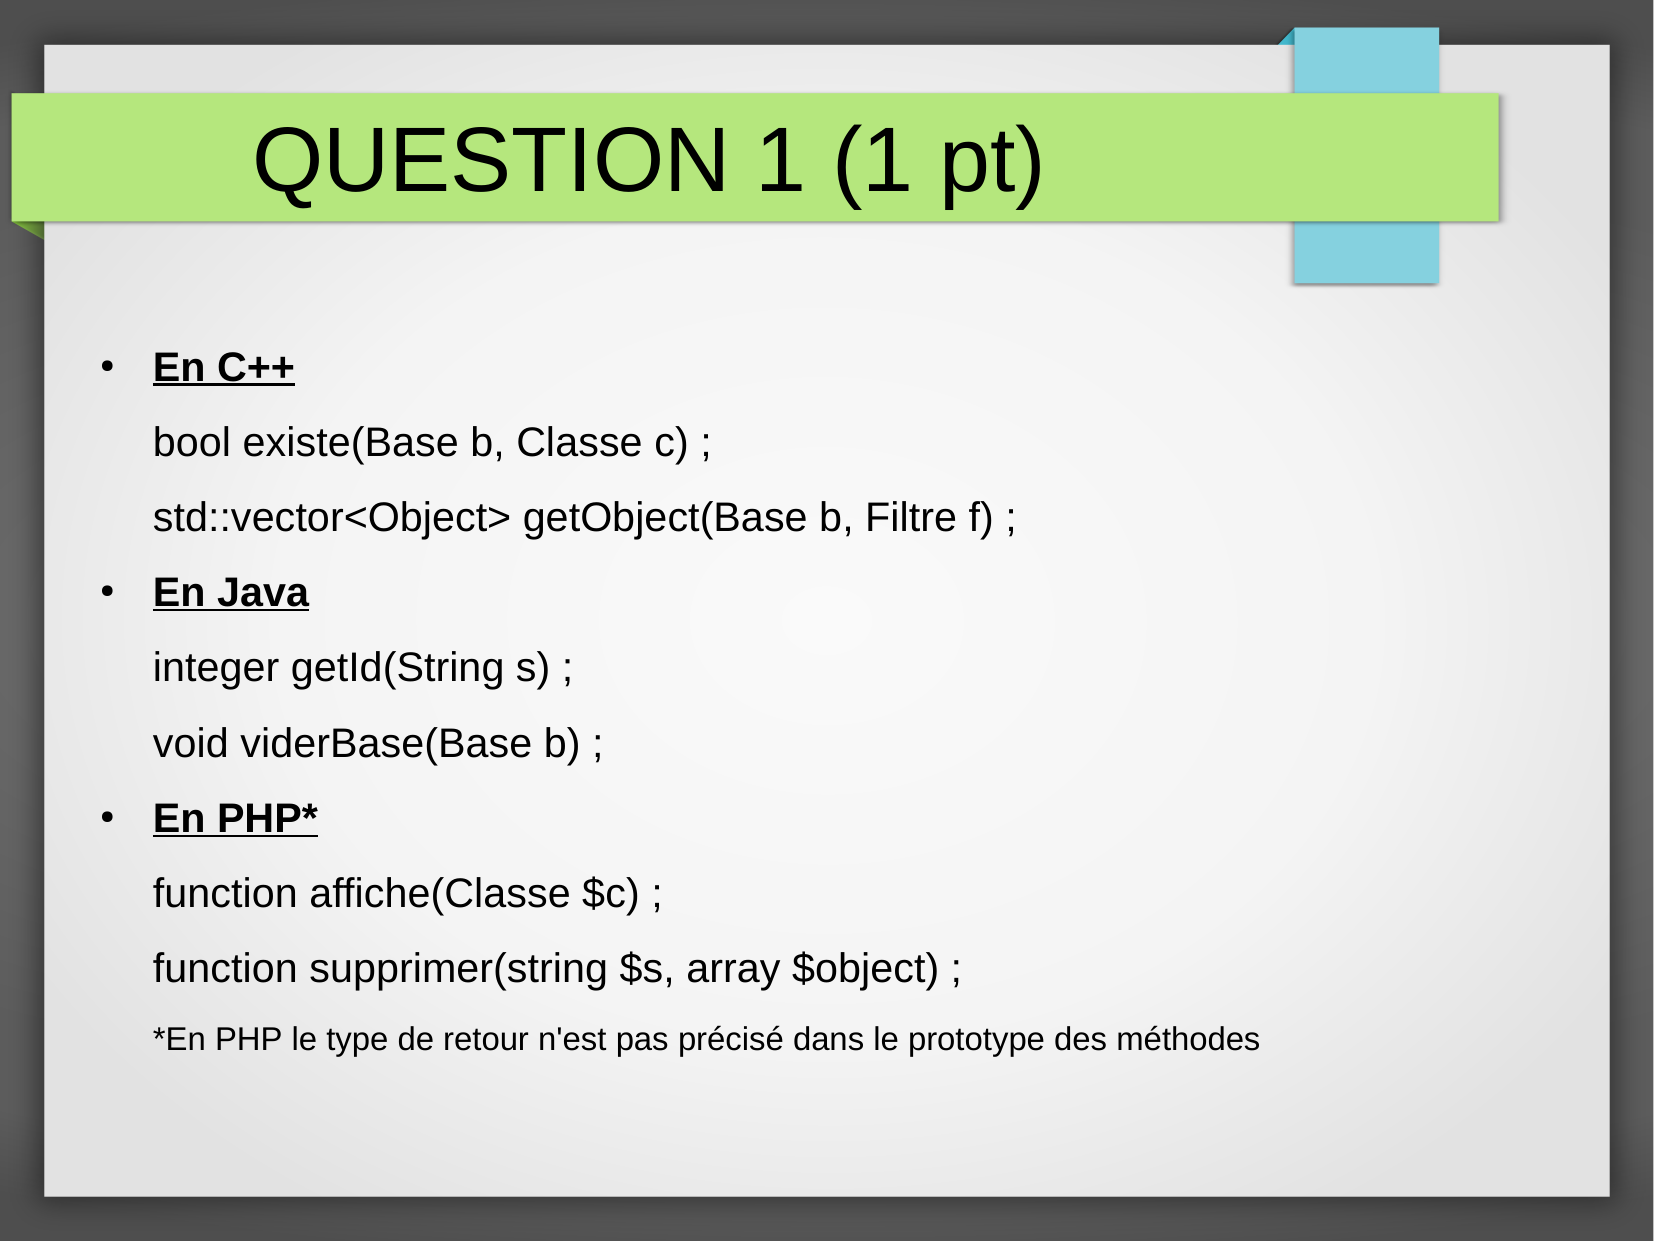

# QUESTION 1 (1 pt)
En C++
bool existe(Base b, Classe c) ;
std::vector<Object> getObject(Base b, Filtre f) ;
En Java
integer getId(String s) ;
void viderBase(Base b) ;
En PHP*
function affiche(Classe $c) ;
function supprimer(string $s, array $object) ;
*En PHP le type de retour n'est pas précisé dans le prototype des méthodes